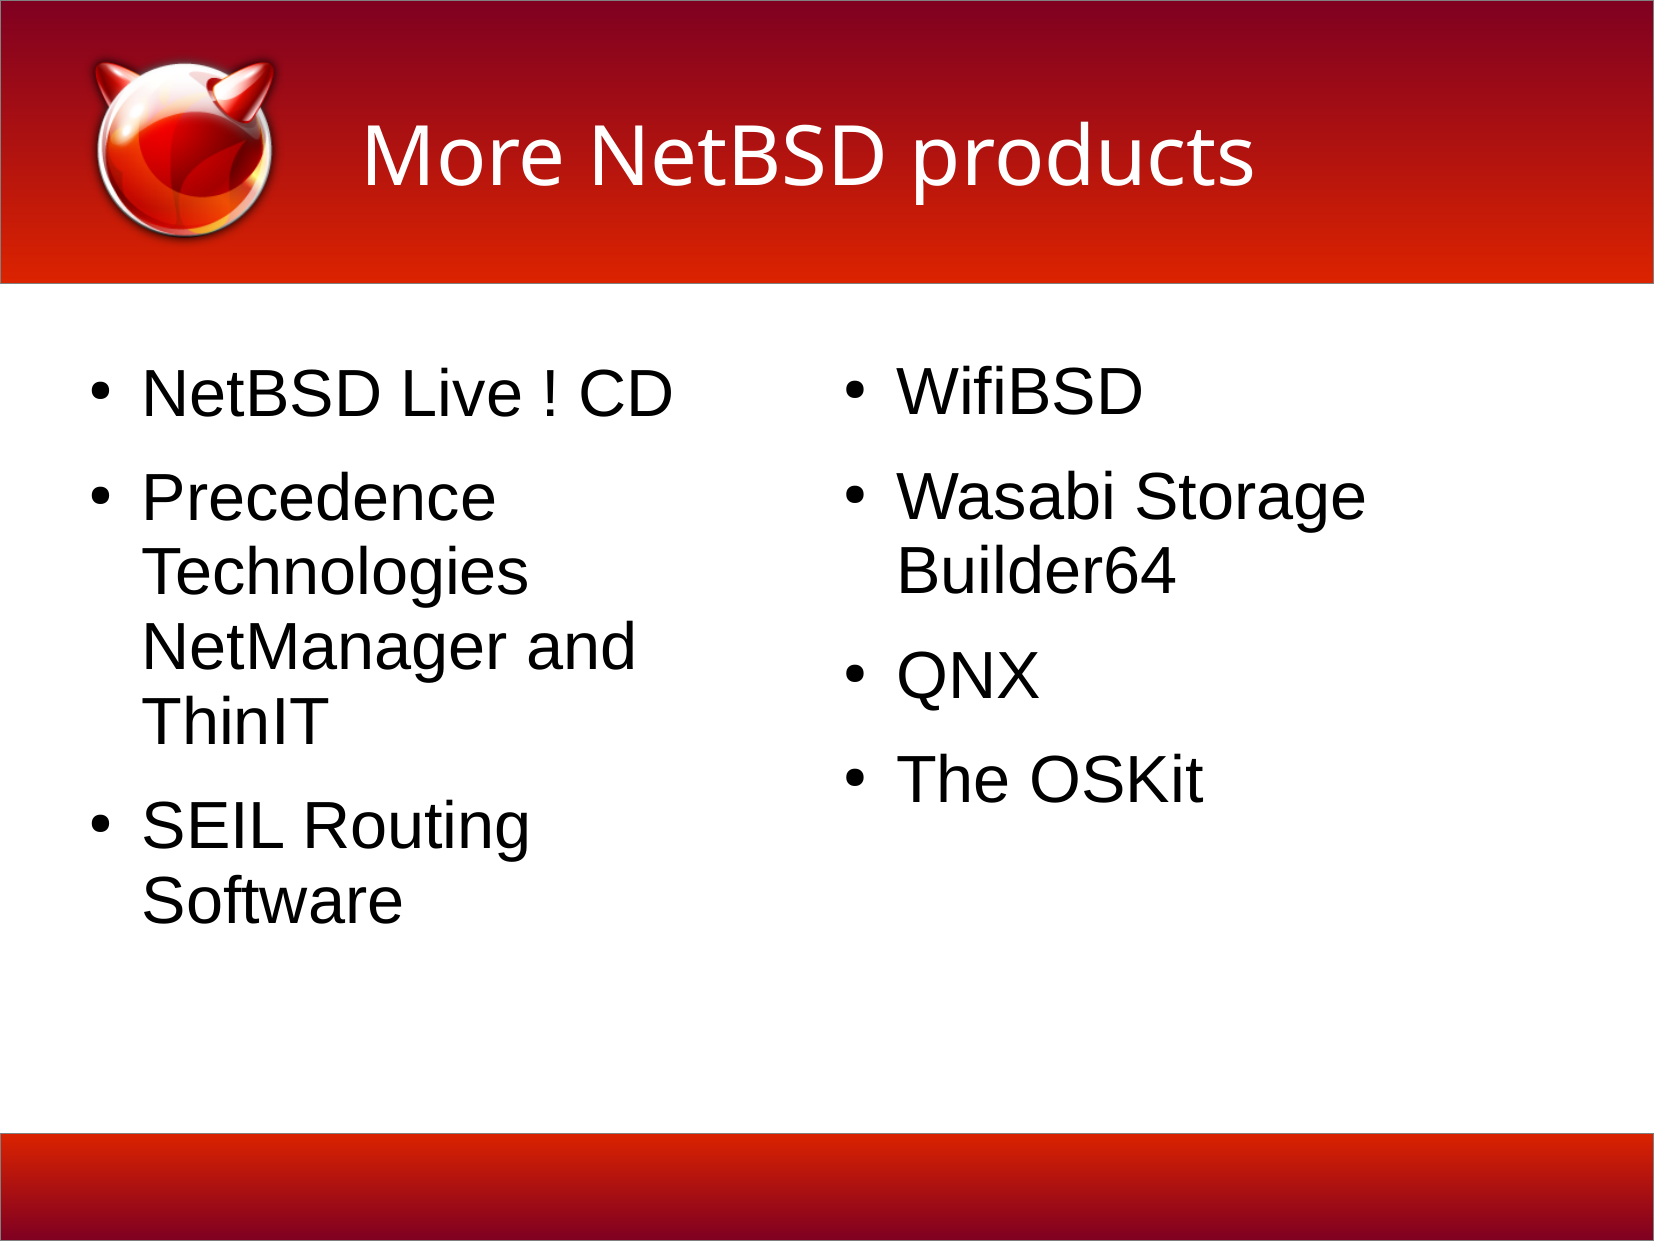

# More NetBSD products
WifiBSD
Wasabi Storage Builder64
QNX
The OSKit
NetBSD Live ! CD
Precedence Technologies NetManager and ThinIT
SEIL Routing Software